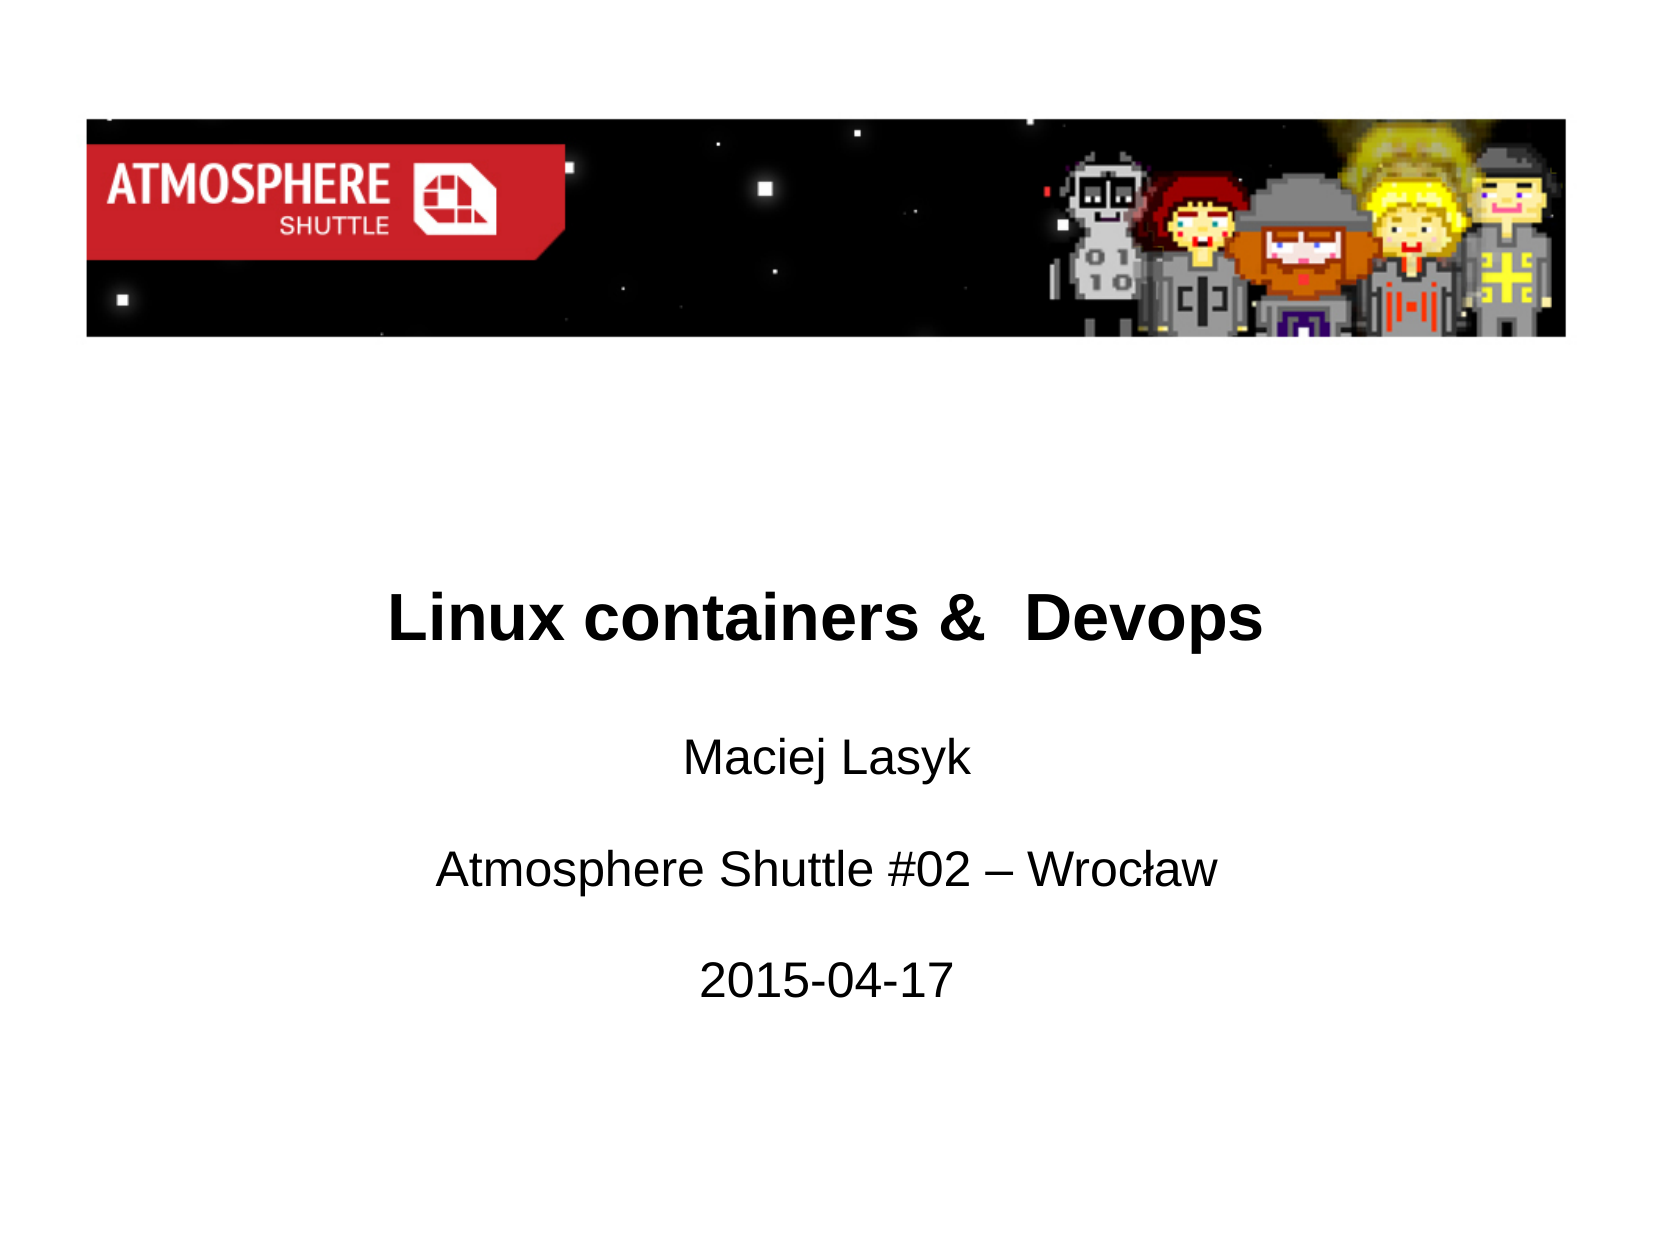

Linux containers & Devops
Maciej Lasyk
Atmosphere Shuttle #02 – Wrocław
2015-04-17